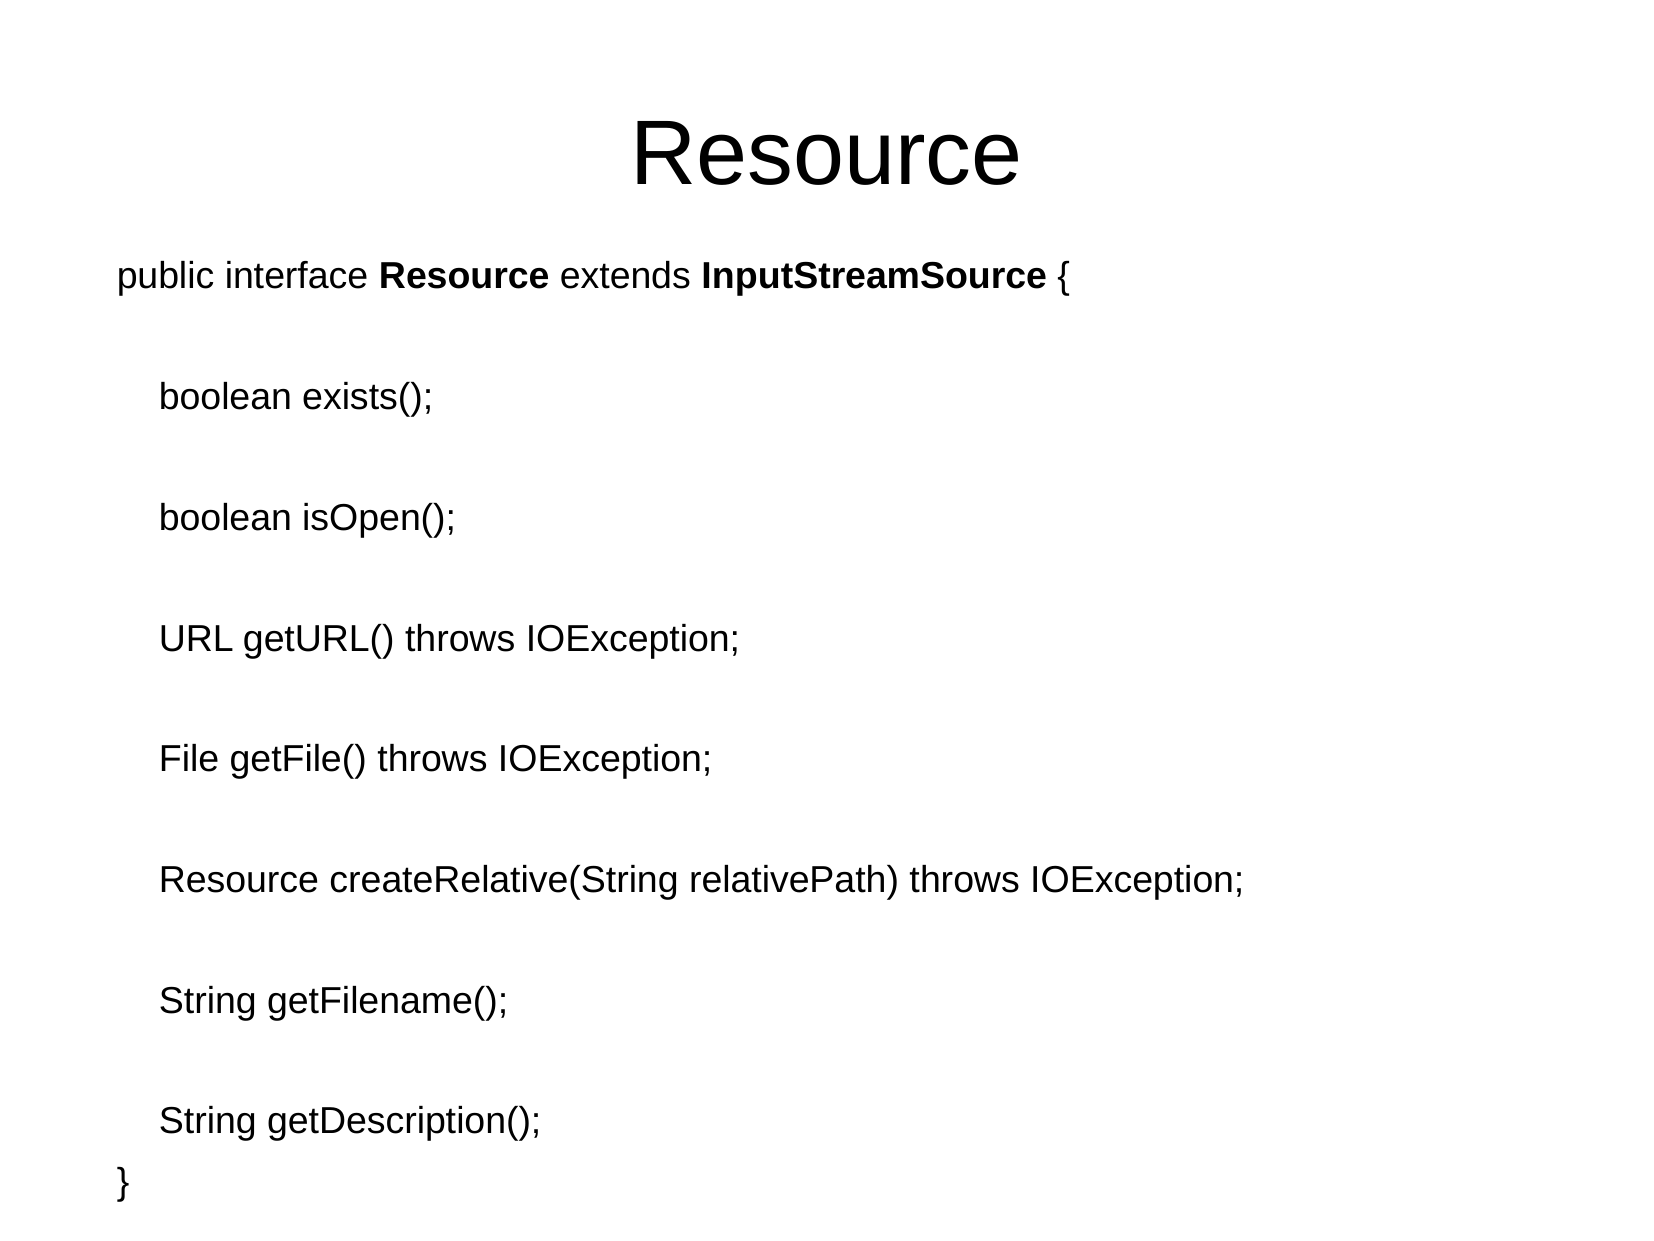

# Resource
public interface Resource extends InputStreamSource {
 boolean exists();
 boolean isOpen();
 URL getURL() throws IOException;
 File getFile() throws IOException;
 Resource createRelative(String relativePath) throws IOException;
 String getFilename();
 String getDescription();
}